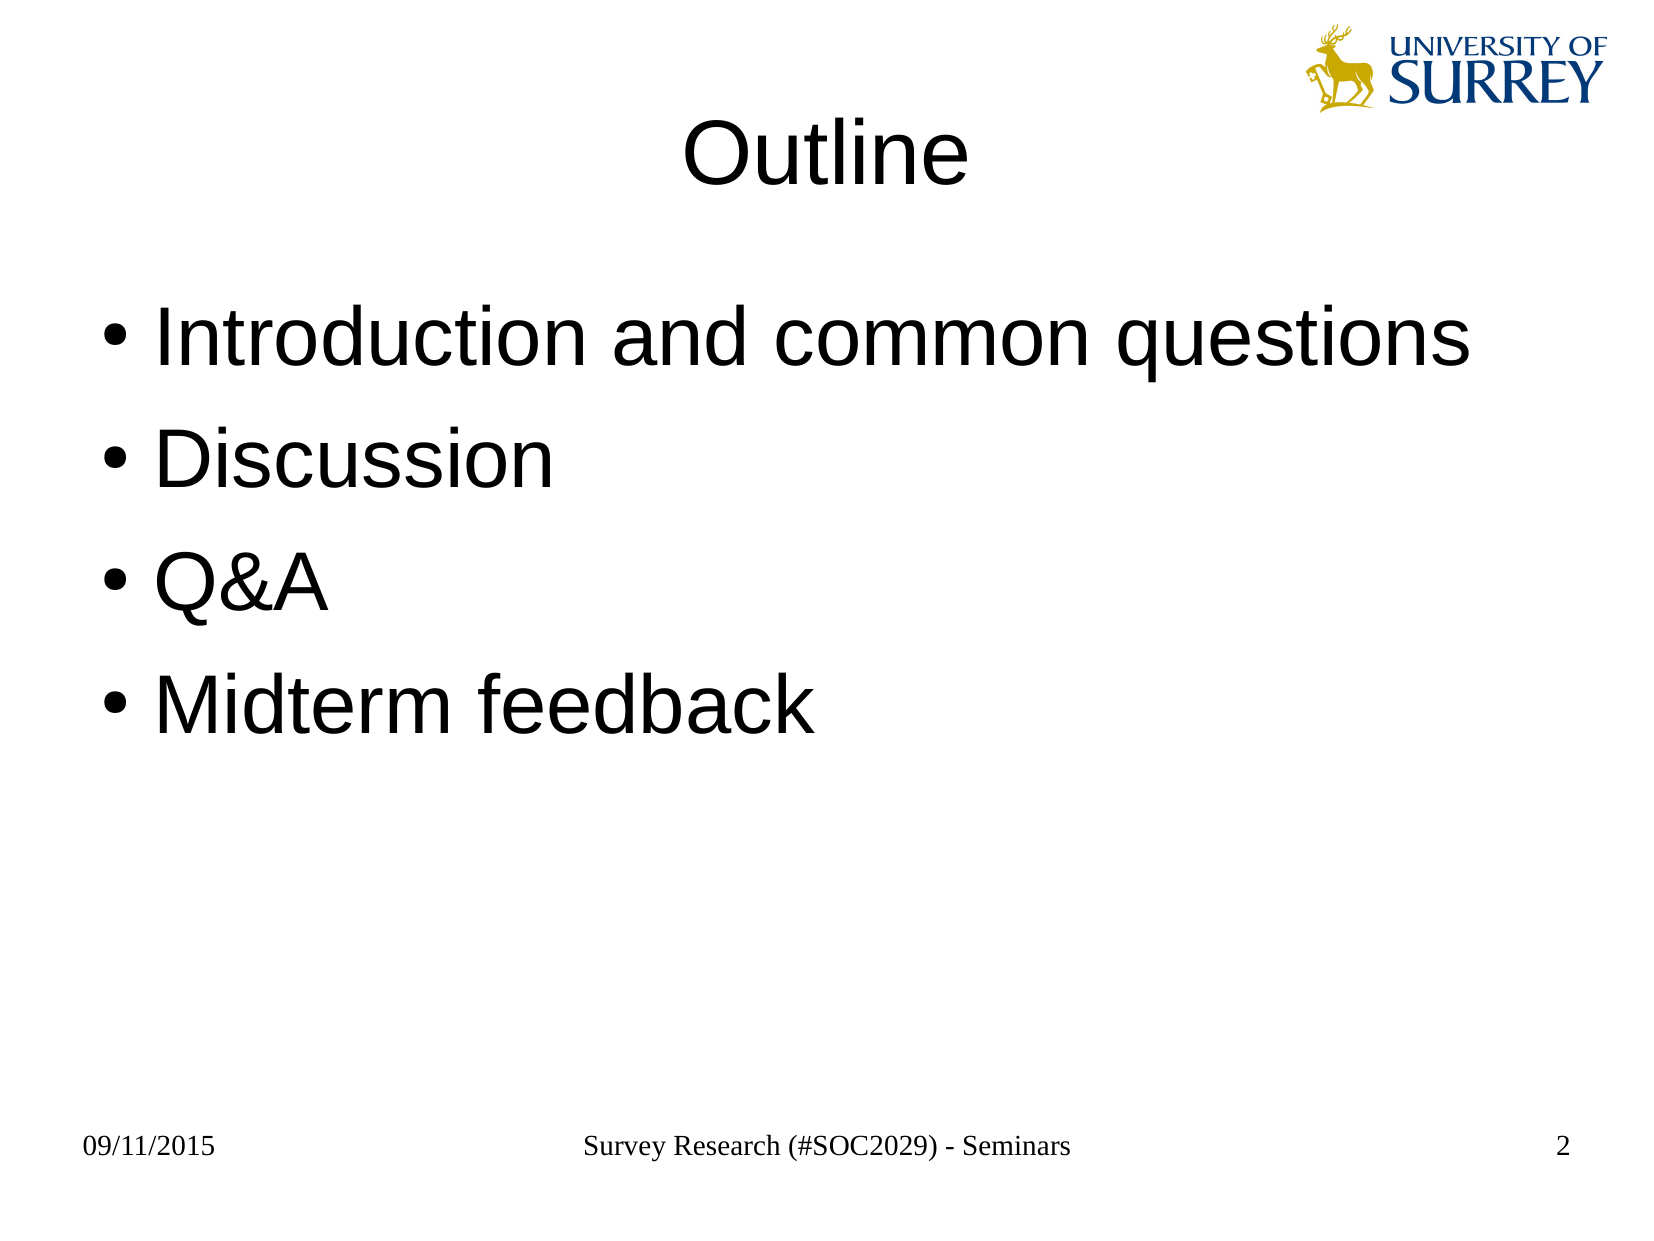

# Outline
Introduction and common questions
Discussion
Q&A
Midterm feedback
05/10/2015
2